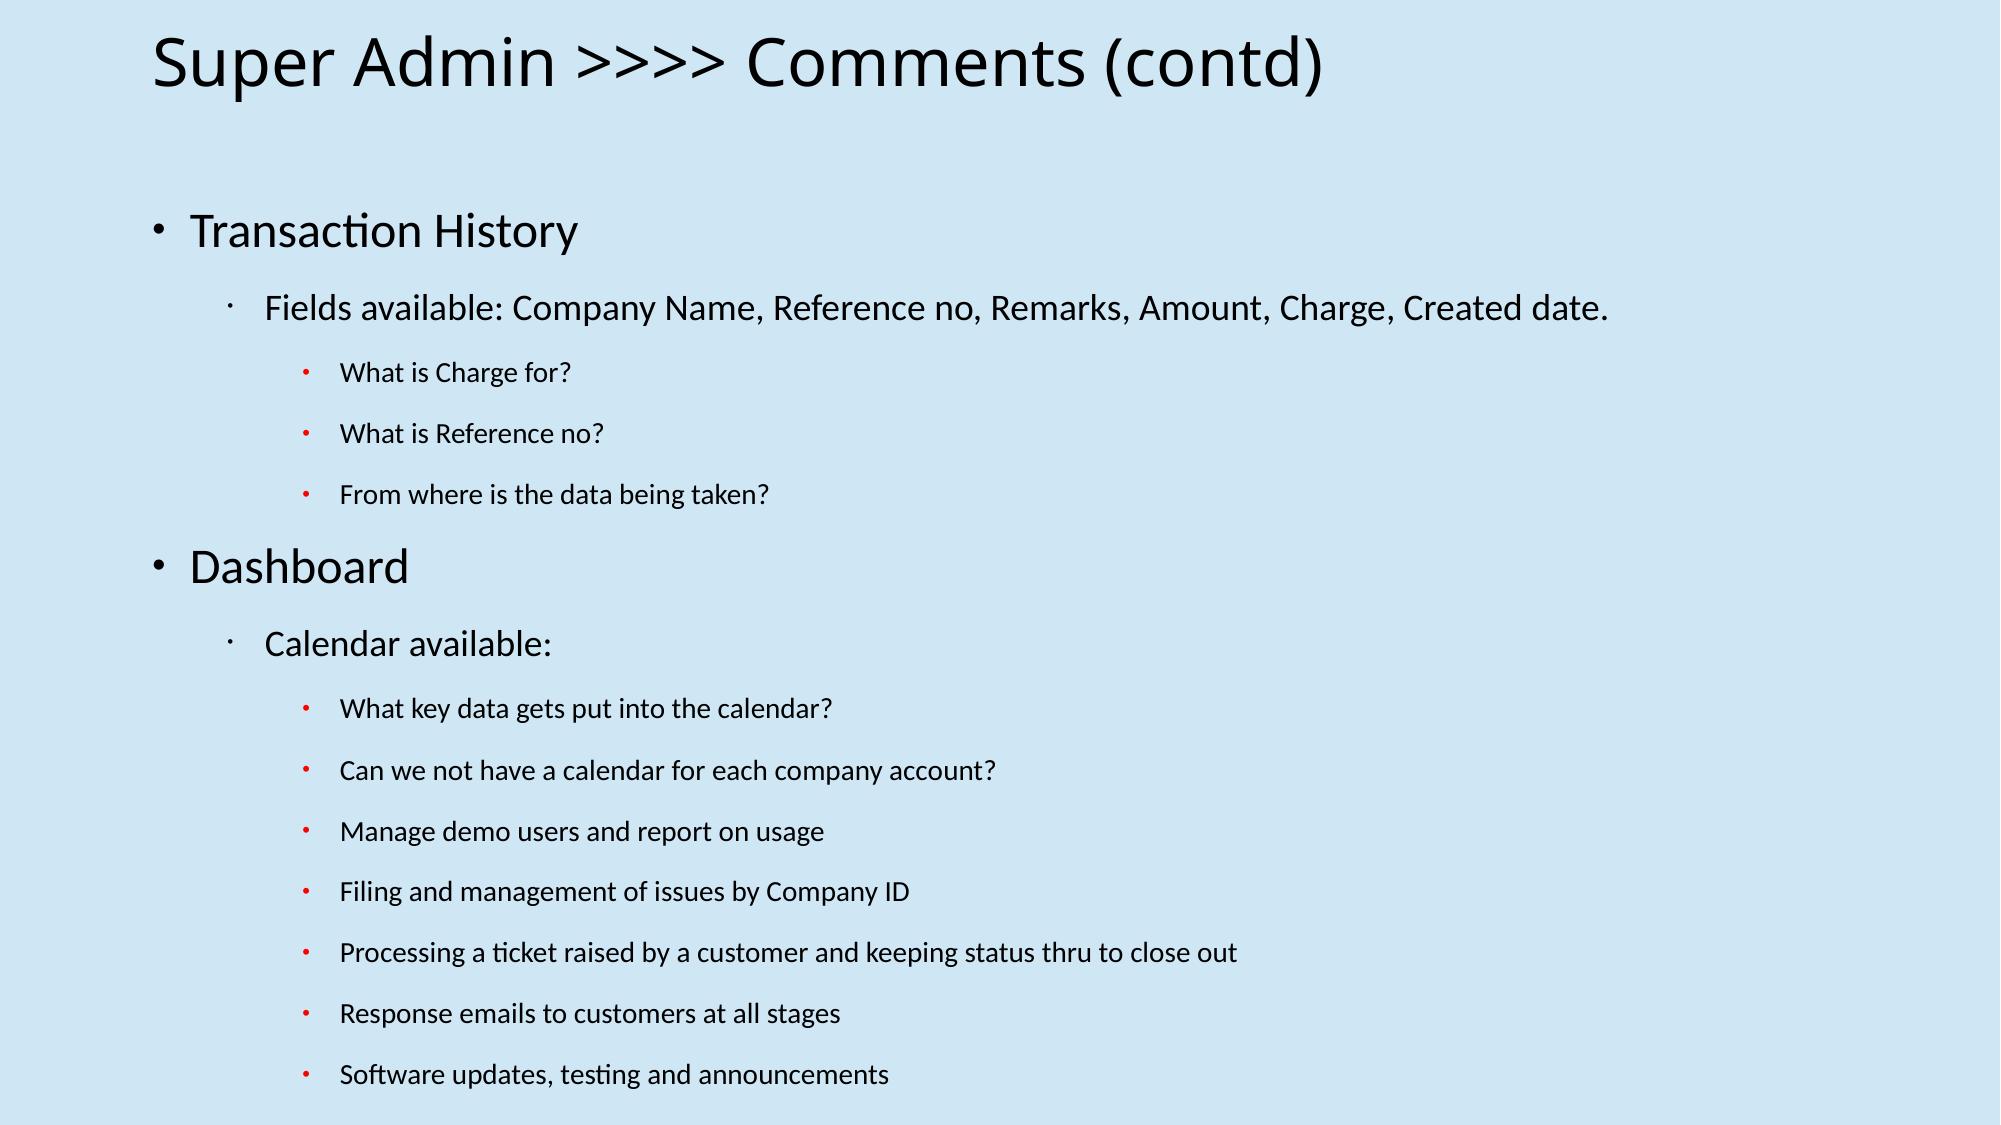

# Super Admin >>>> Comments (contd)
Transaction History
Fields available: Company Name, Reference no, Remarks, Amount, Charge, Created date.
What is Charge for?
What is Reference no?
From where is the data being taken?
Dashboard
Calendar available:
What key data gets put into the calendar?
Can we not have a calendar for each company account?
Manage demo users and report on usage
Filing and management of issues by Company ID
Processing a ticket raised by a customer and keeping status thru to close out
Response emails to customers at all stages
Software updates, testing and announcements